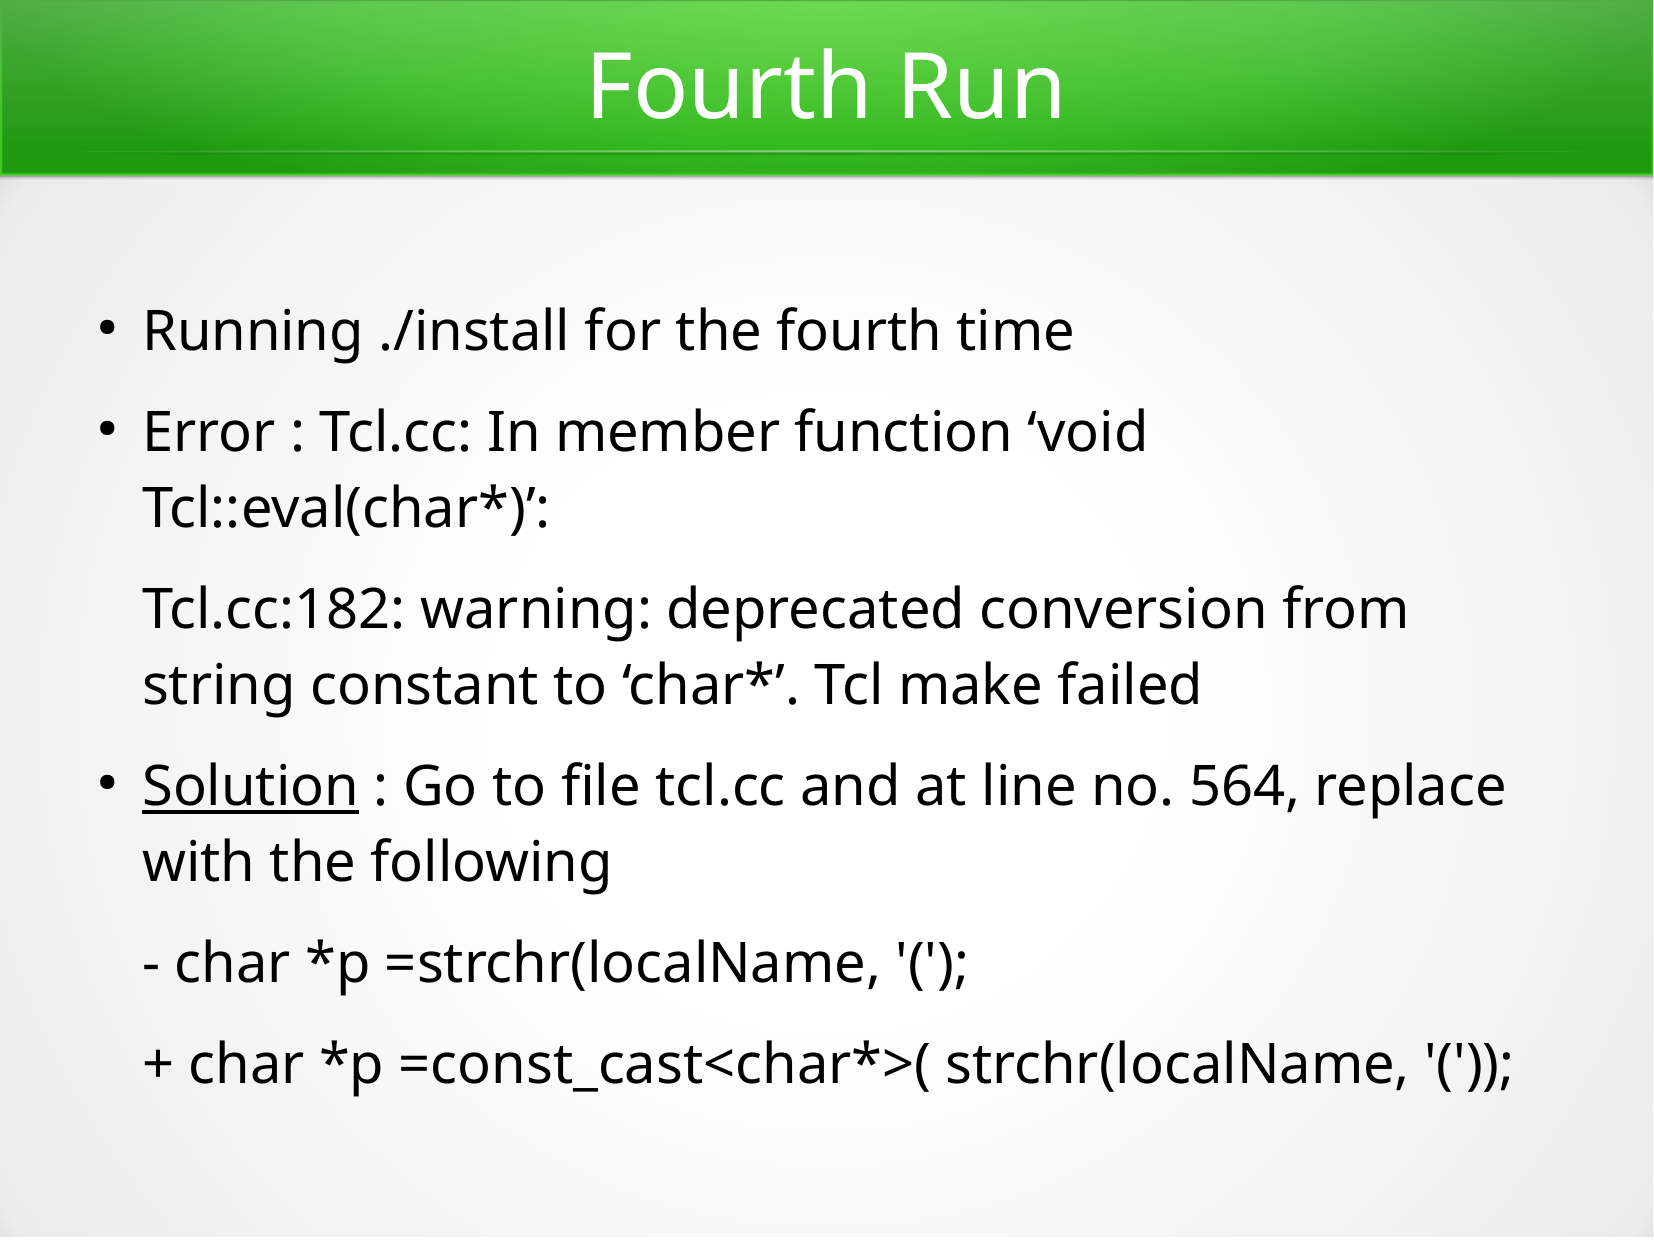

# Fourth Run
Running ./install for the fourth time
Error : Tcl.cc: In member function ‘void Tcl::eval(char*)’:
Tcl.cc:182: warning: deprecated conversion from string constant to ‘char*’. Tcl make failed
Solution : Go to file tcl.cc and at line no. 564, replace with the following
- char *p =strchr(localName, '(');
+ char *p =const_cast<char*>( strchr(localName, '('));